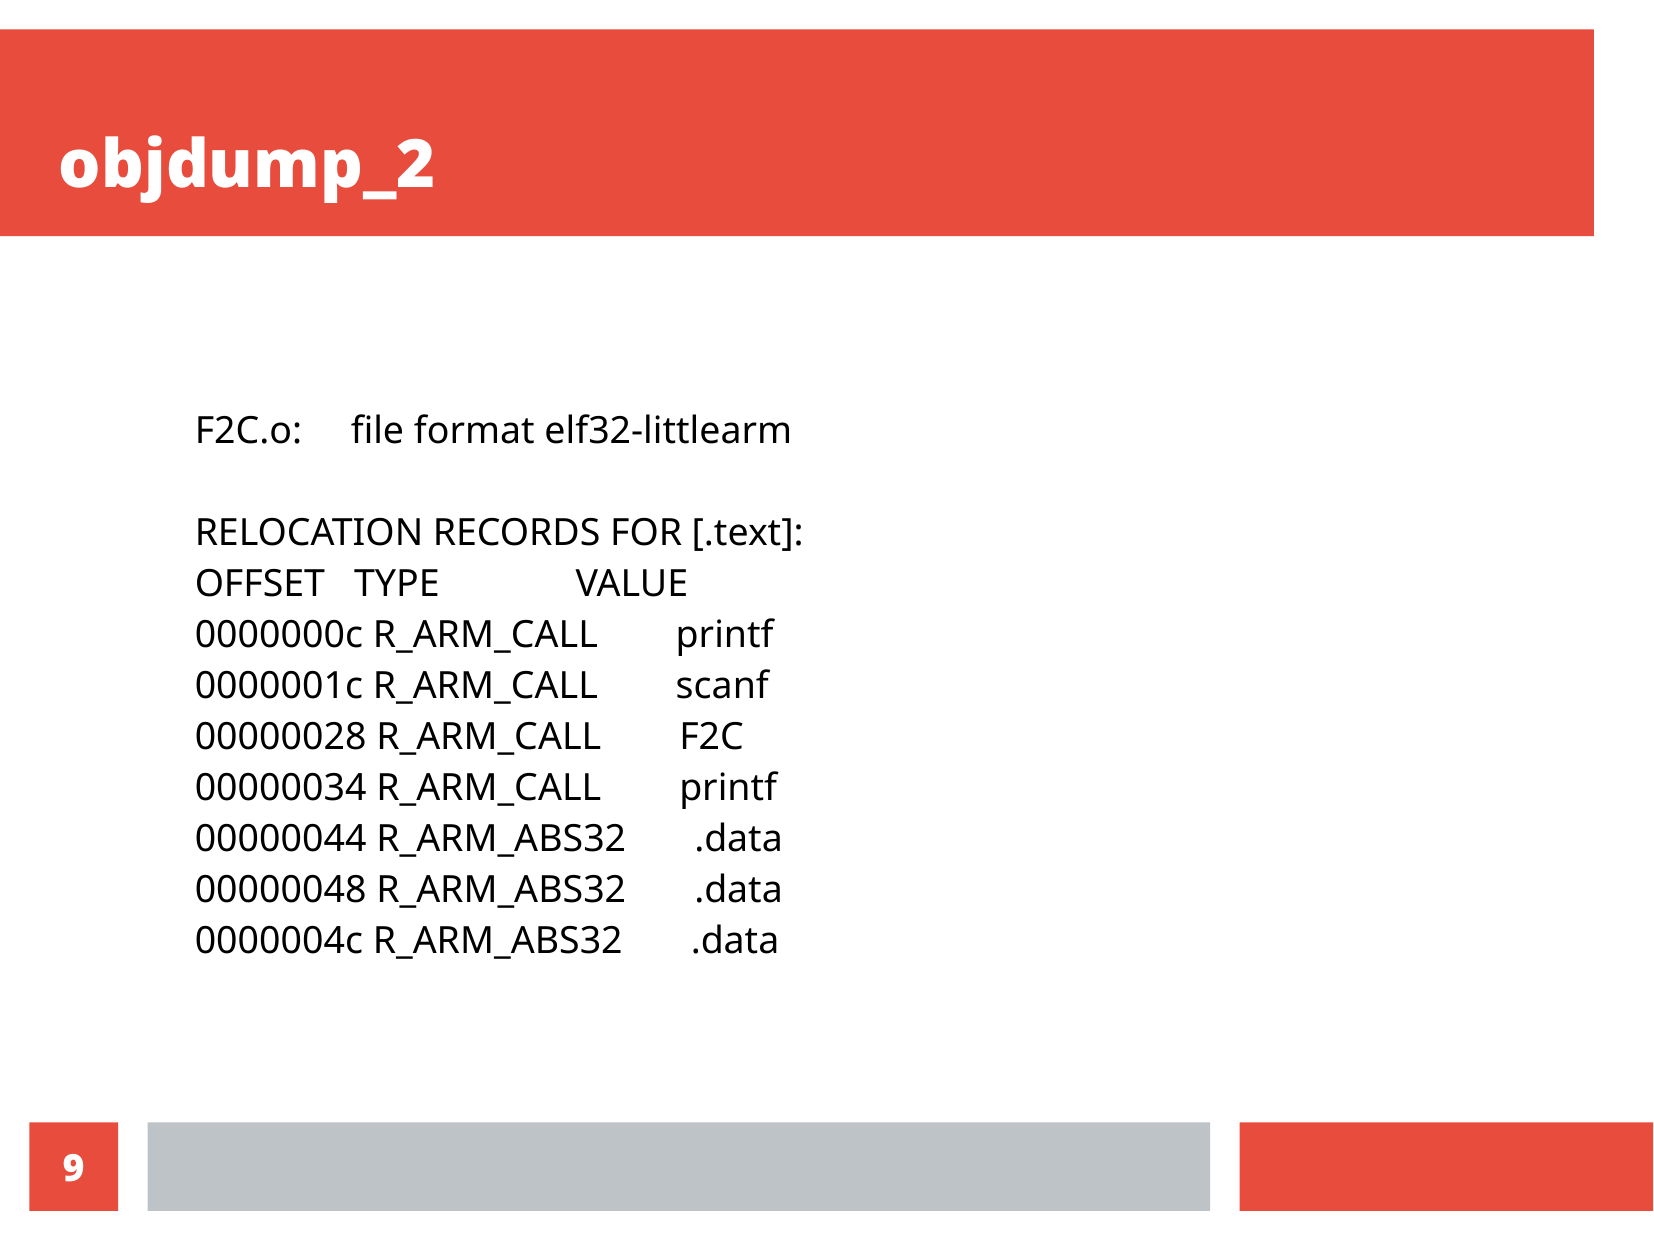

# objdump_2
F2C.o: file format elf32-littlearm
RELOCATION RECORDS FOR [.text]:
OFFSET TYPE VALUE
0000000c R_ARM_CALL printf
0000001c R_ARM_CALL scanf
00000028 R_ARM_CALL F2C
00000034 R_ARM_CALL printf
00000044 R_ARM_ABS32 .data
00000048 R_ARM_ABS32 .data
0000004c R_ARM_ABS32 .data
9